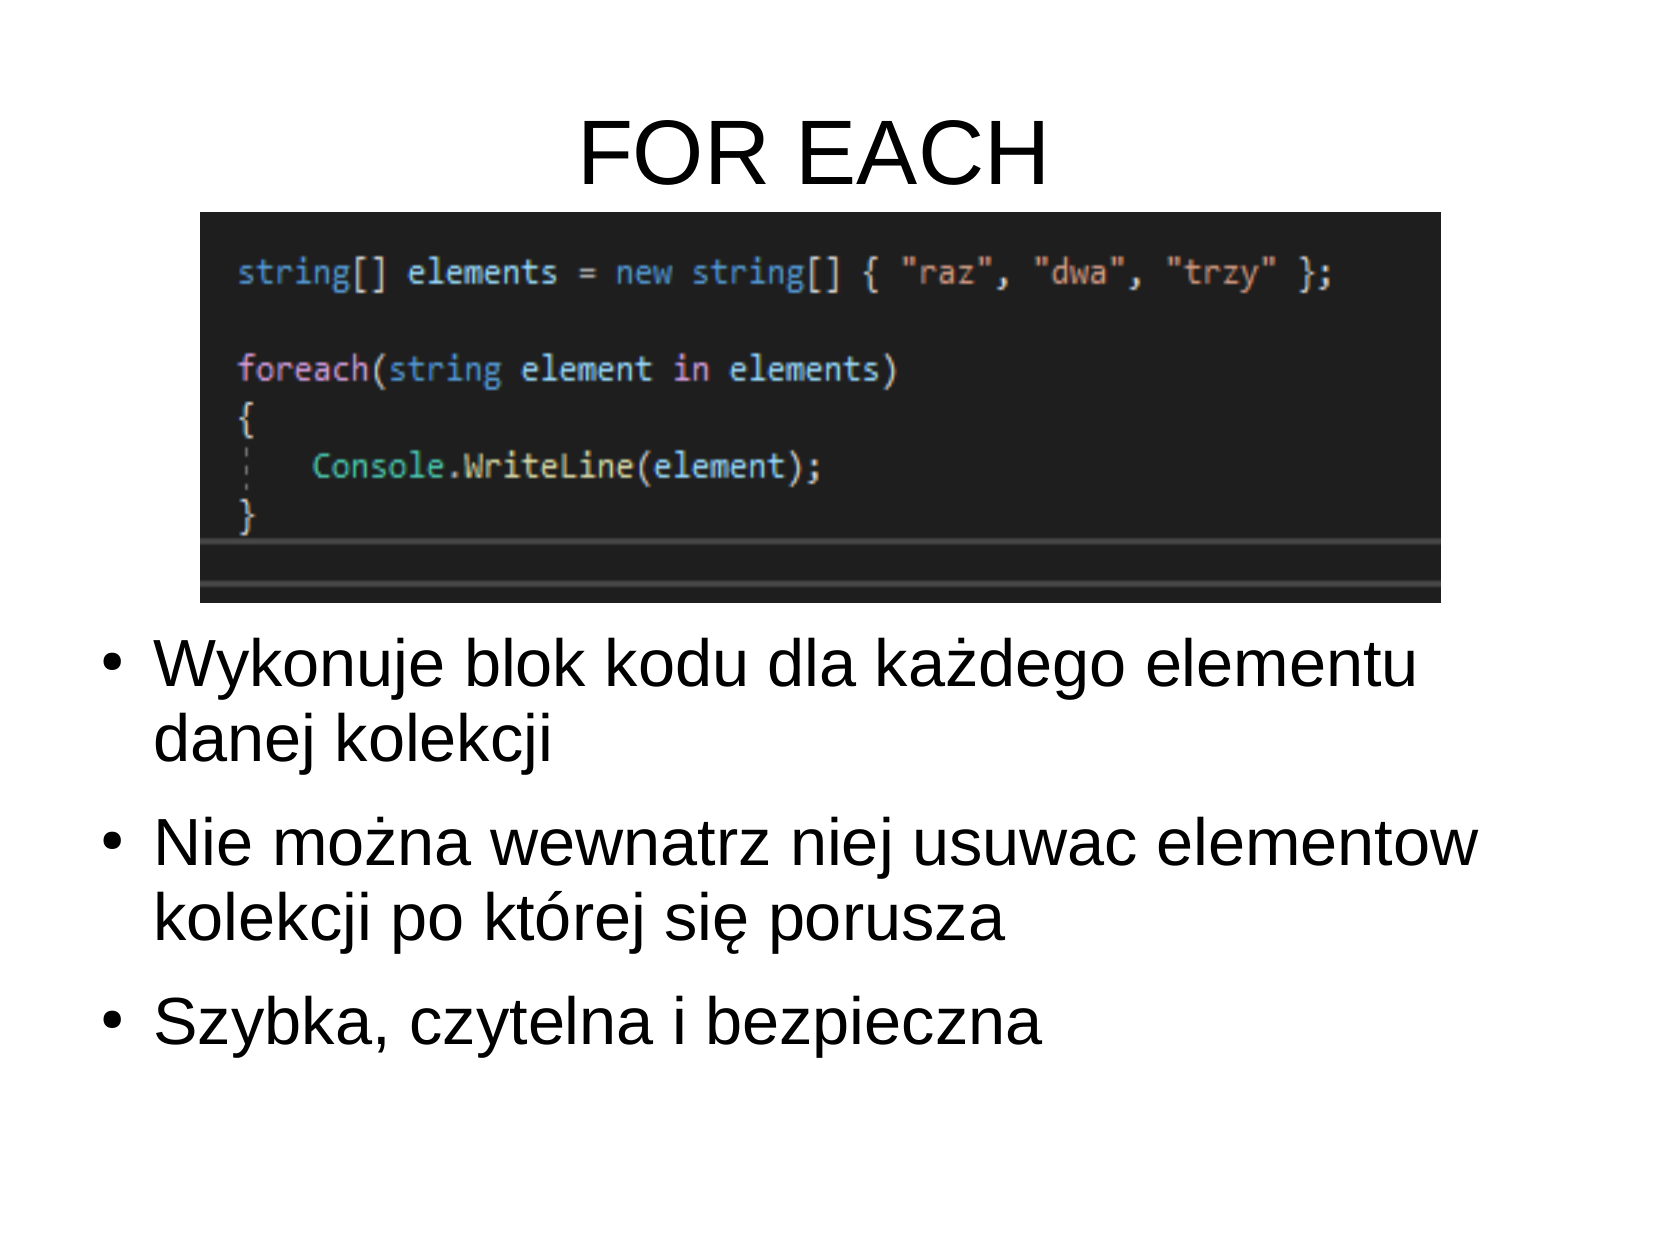

# FOR EACH
Wykonuje blok kodu dla każdego elementu danej kolekcji
Nie można wewnatrz niej usuwac elementow kolekcji po której się porusza
Szybka, czytelna i bezpieczna